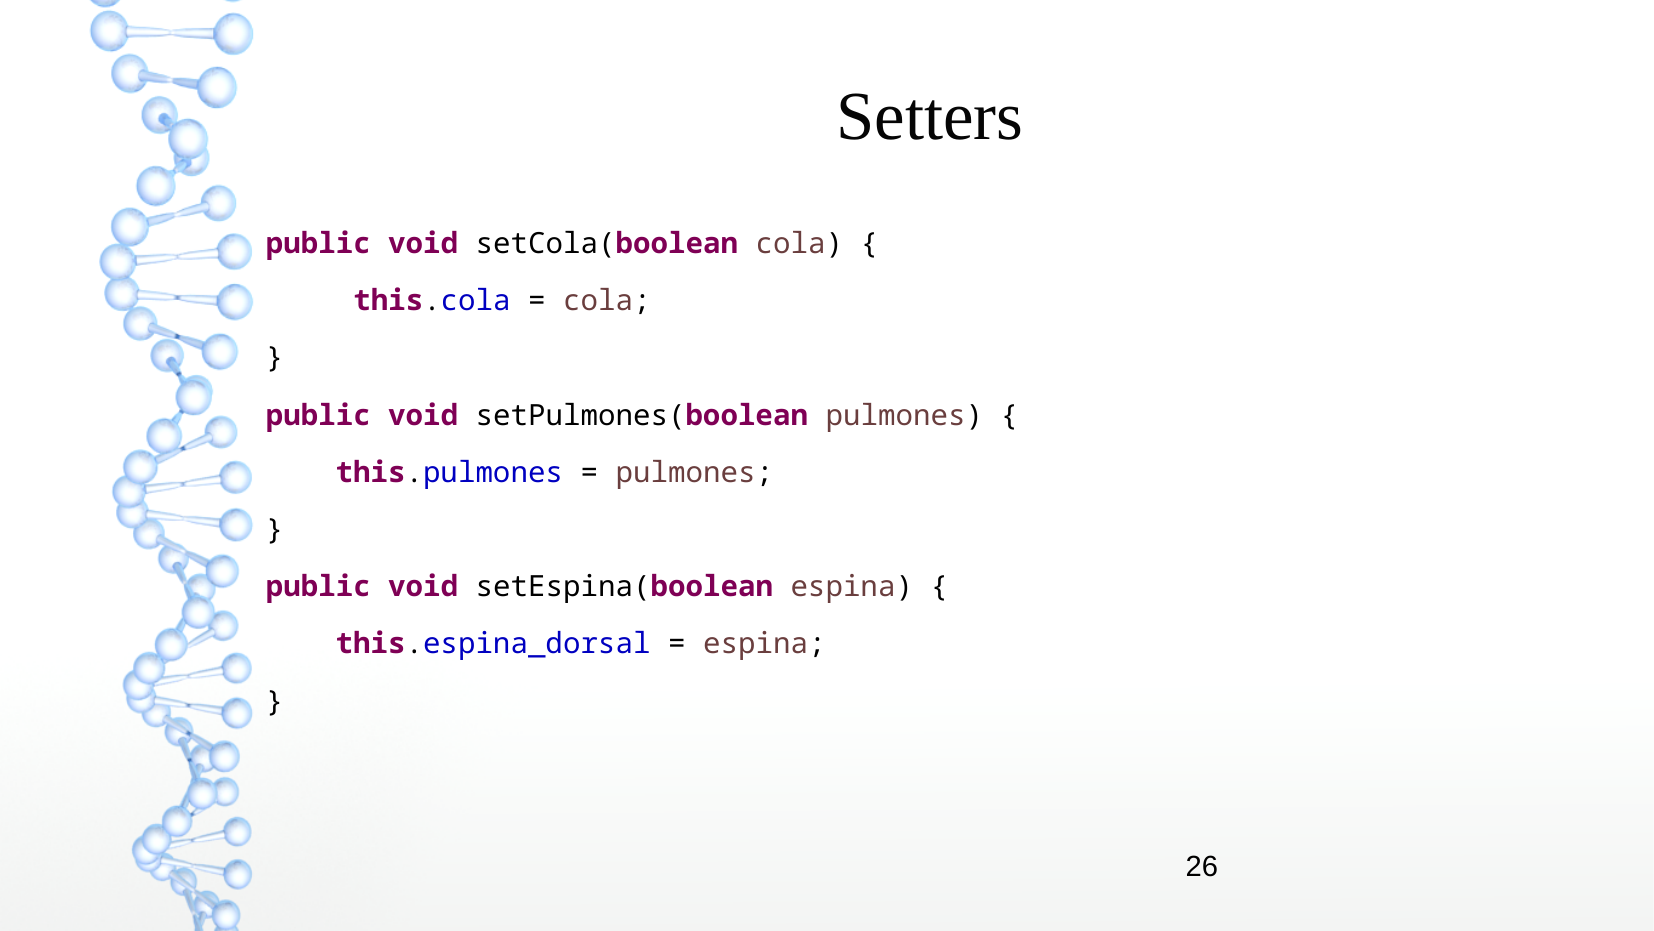

# Setters
public void setCola(boolean cola) {
 this.cola = cola;
}
public void setPulmones(boolean pulmones) {
 this.pulmones = pulmones;
}
public void setEspina(boolean espina) {
 this.espina_dorsal = espina;
}
25